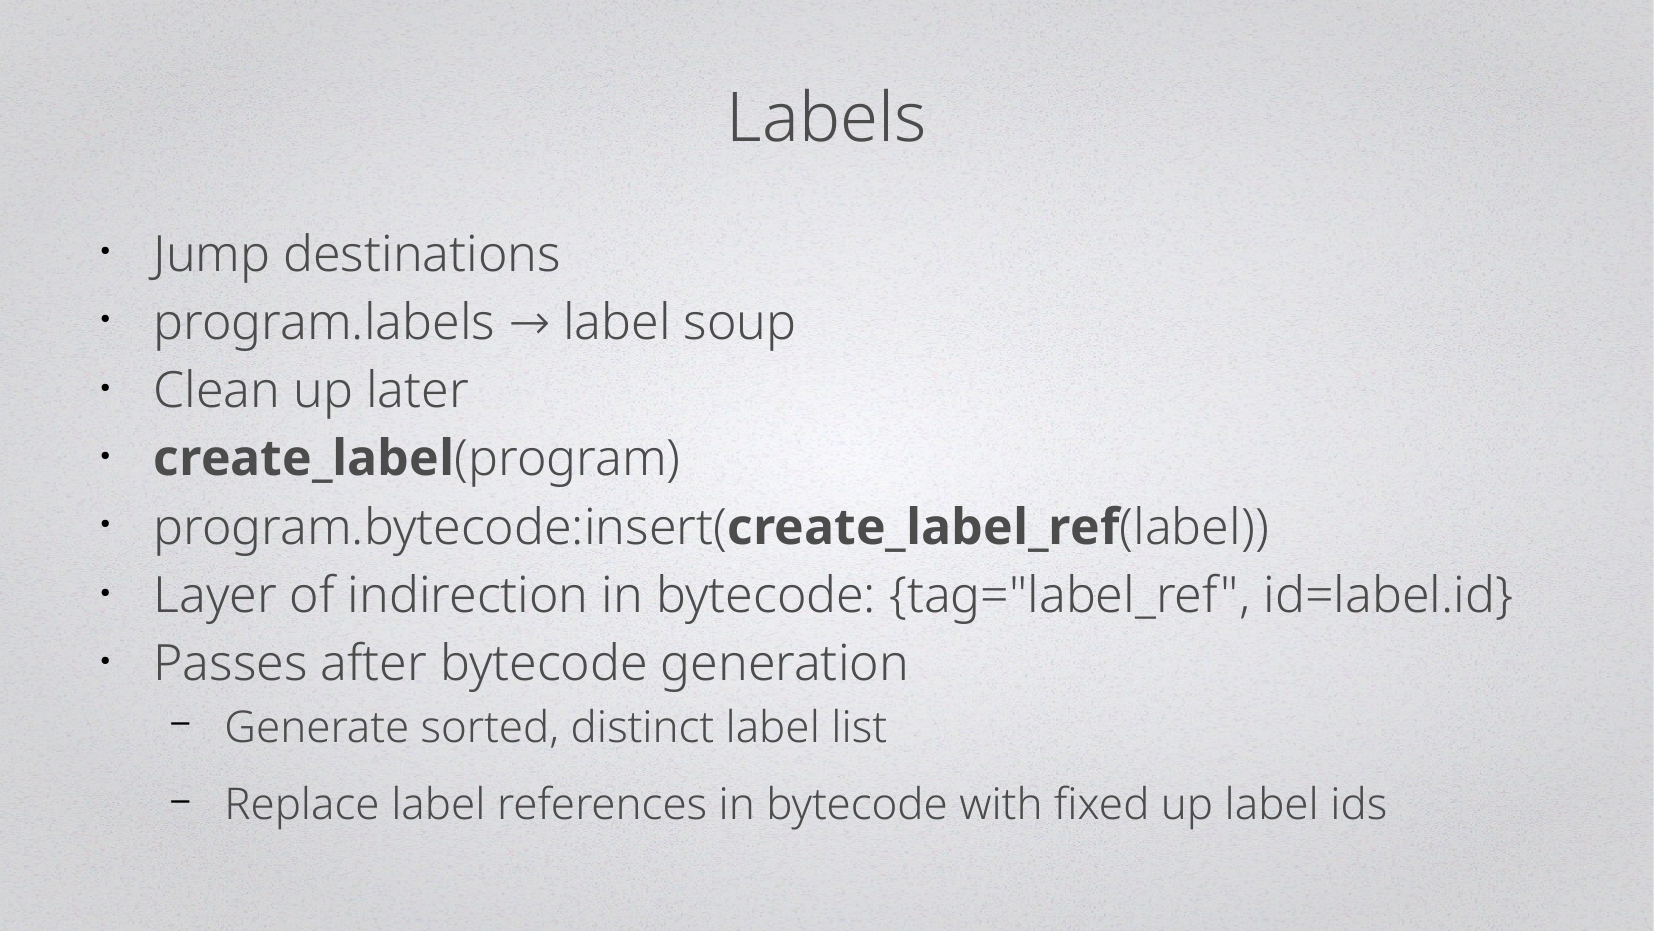

# Labels
Jump destinations
program.labels → label soup
Clean up later
create_label(program)
program.bytecode:insert(create_label_ref(label))
Layer of indirection in bytecode: {tag="label_ref", id=label.id}
Passes after bytecode generation
Generate sorted, distinct label list
Replace label references in bytecode with fixed up label ids